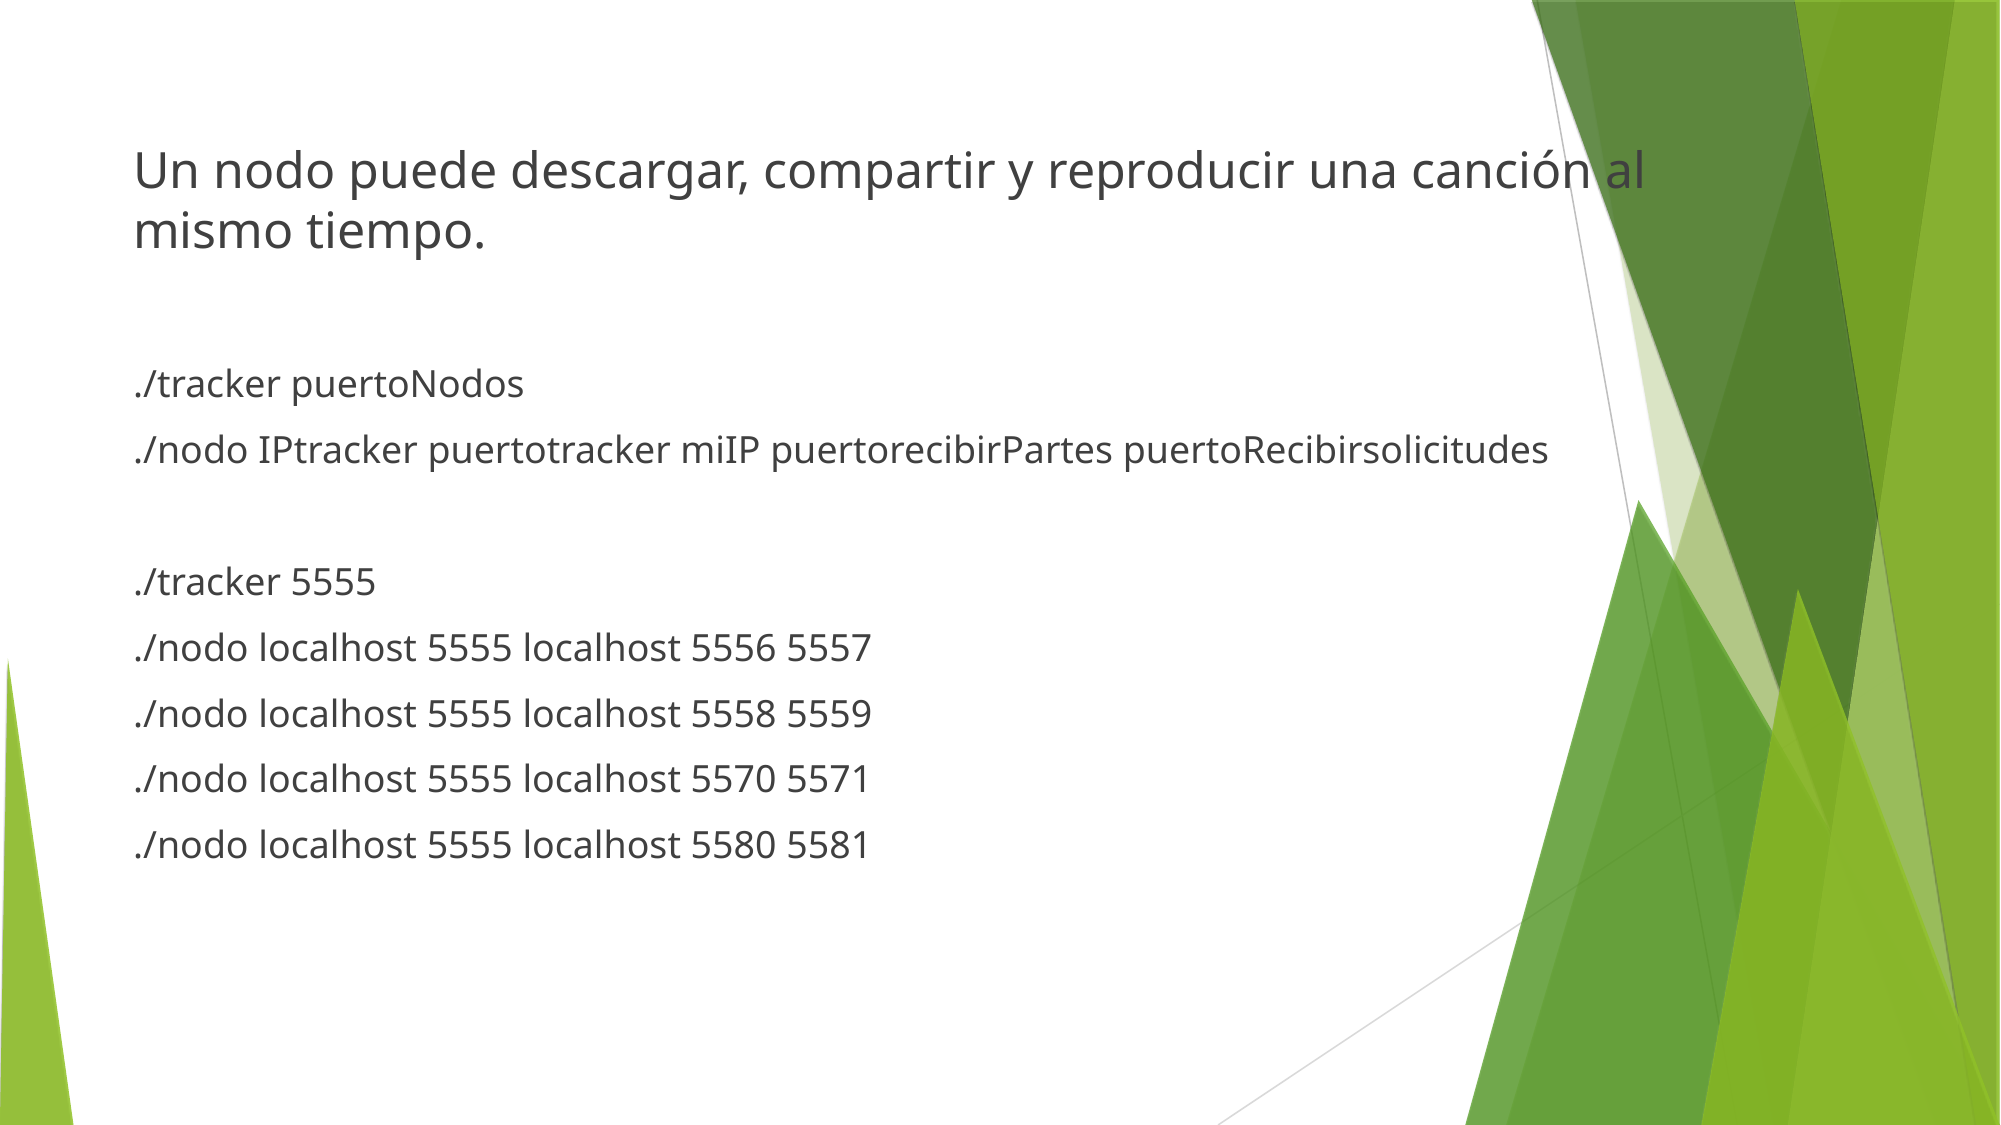

# Un nodo puede descargar, compartir y reproducir una canción al mismo tiempo.
./tracker puertoNodos
./nodo IPtracker puertotracker miIP puertorecibirPartes puertoRecibirsolicitudes
./tracker 5555
./nodo localhost 5555 localhost 5556 5557
./nodo localhost 5555 localhost 5558 5559
./nodo localhost 5555 localhost 5570 5571
./nodo localhost 5555 localhost 5580 5581